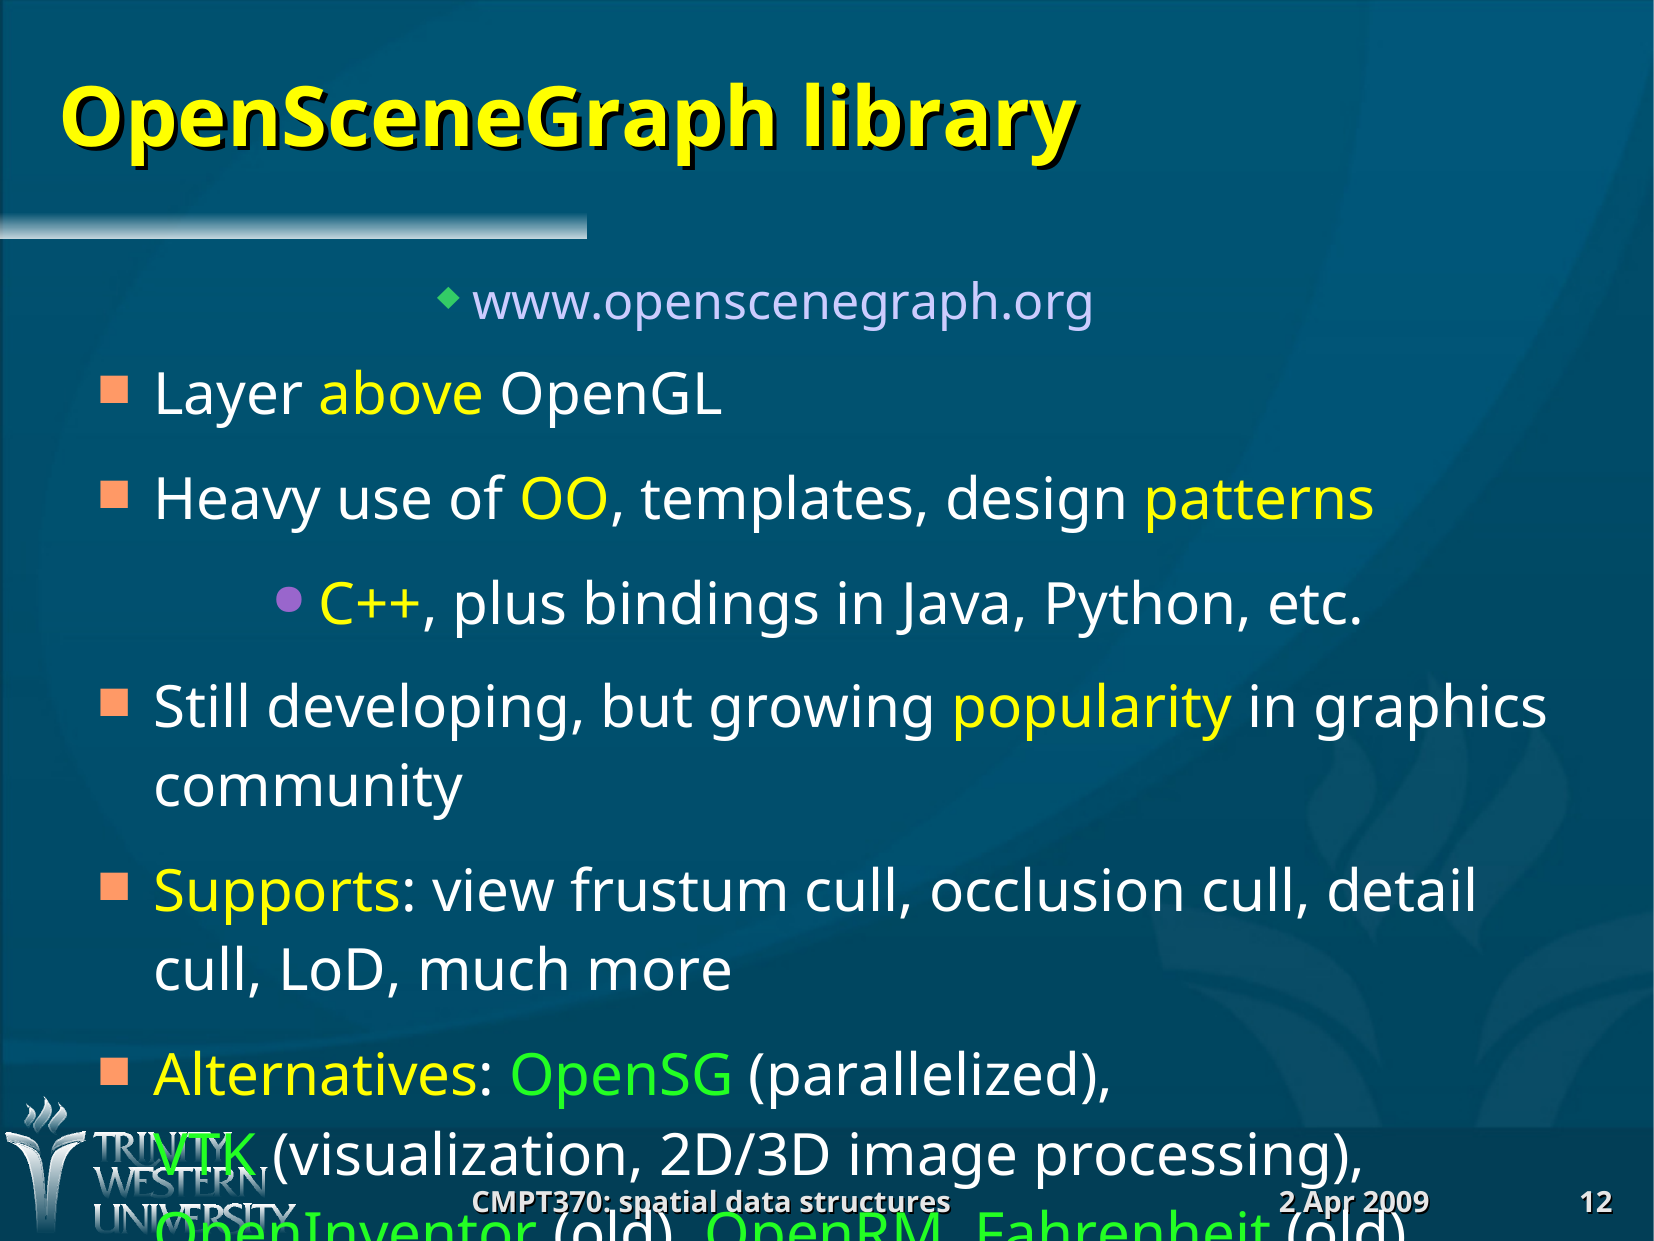

# OpenSceneGraph library
www.openscenegraph.org
Layer above OpenGL
Heavy use of OO, templates, design patterns
C++, plus bindings in Java, Python, etc.
Still developing, but growing popularity in graphics community
Supports: view frustum cull, occlusion cull, detail cull, LoD, much more
Alternatives: OpenSG (parallelized),
VTK (visualization, 2D/3D image processing), OpenInventor (old), OpenRM, Fahrenheit (old)
CMPT370: spatial data structures
2 Apr 2009
12